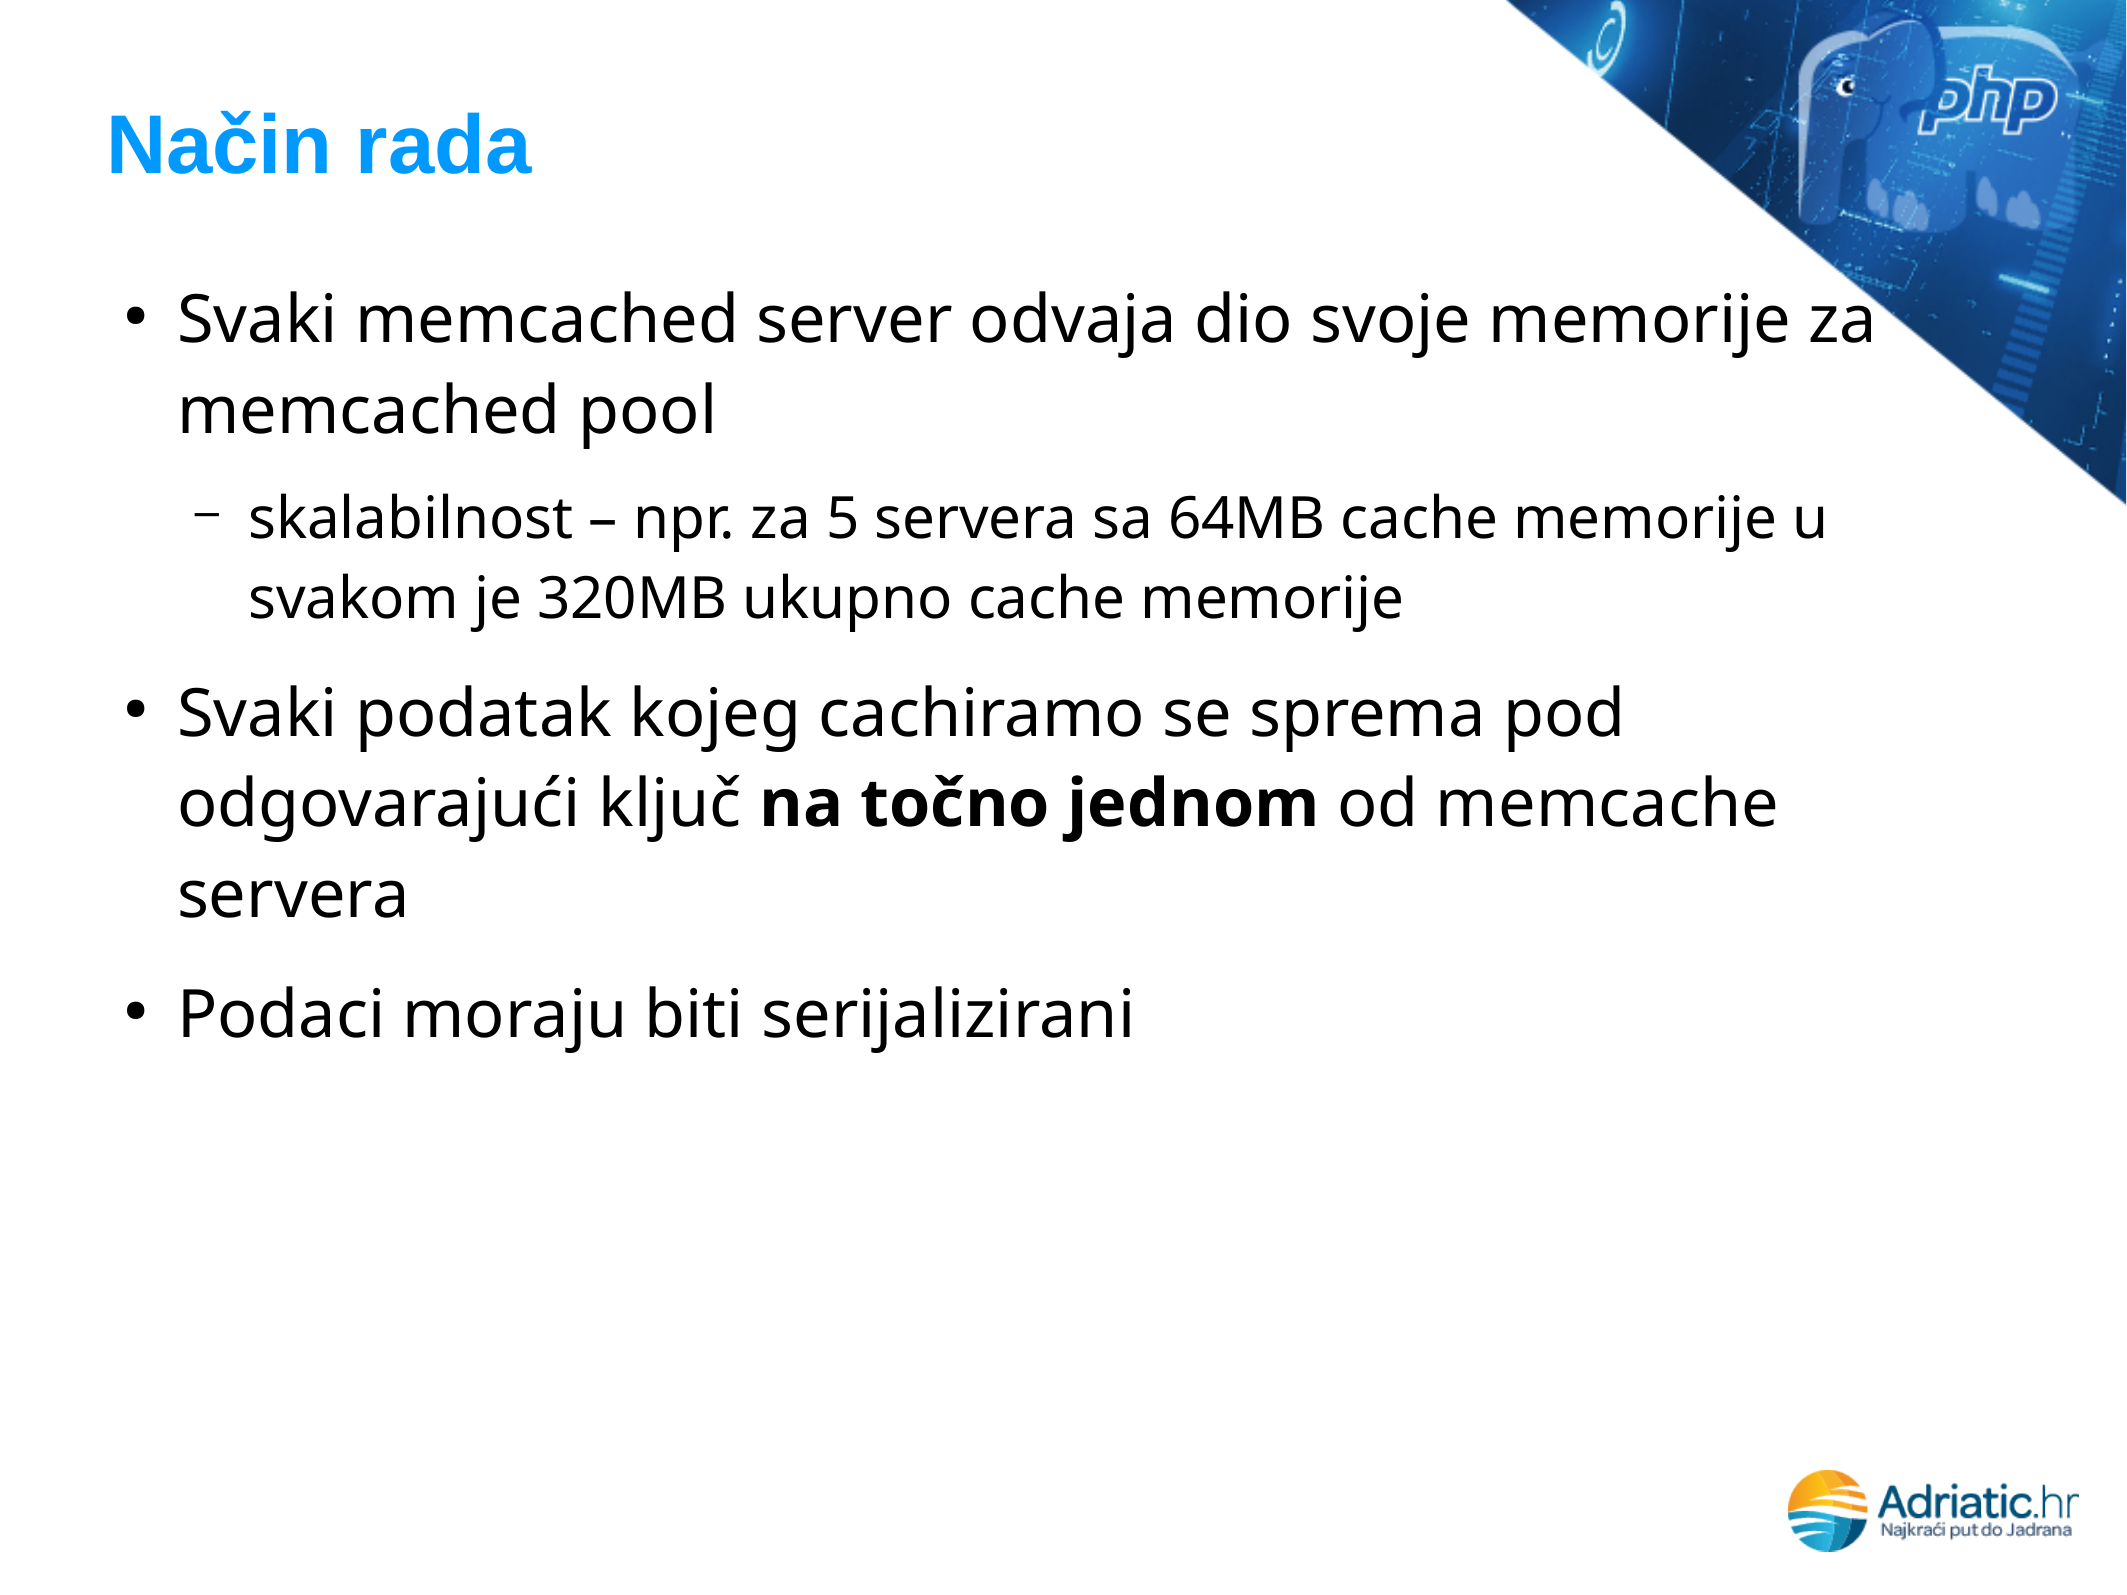

# Način rada
Svaki memcached server odvaja dio svoje memorije za memcached pool
skalabilnost – npr. za 5 servera sa 64MB cache memorije u svakom je 320MB ukupno cache memorije
Svaki podatak kojeg cachiramo se sprema pod odgovarajući ključ na točno jednom od memcache servera
Podaci moraju biti serijalizirani